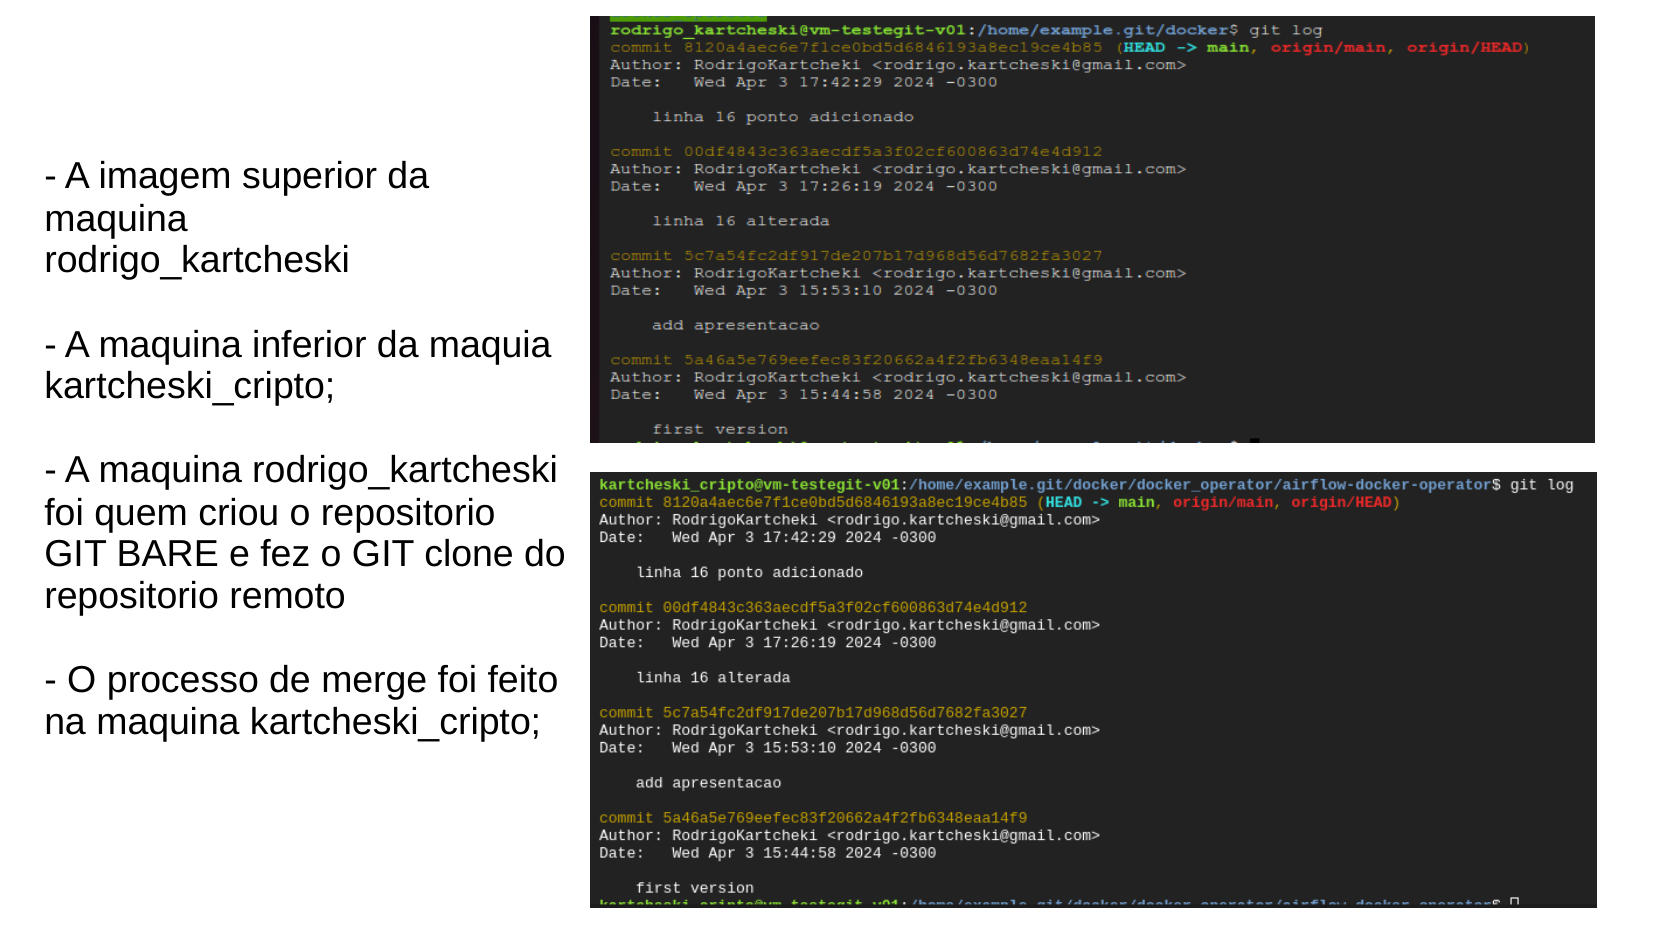

- A imagem superior da maquina
rodrigo_kartcheski
- A maquina inferior da maquia
kartcheski_cripto;
- A maquina rodrigo_kartcheski foi quem criou o repositorio GIT BARE e fez o GIT clone do repositorio remoto
- O processo de merge foi feito na maquina kartcheski_cripto;